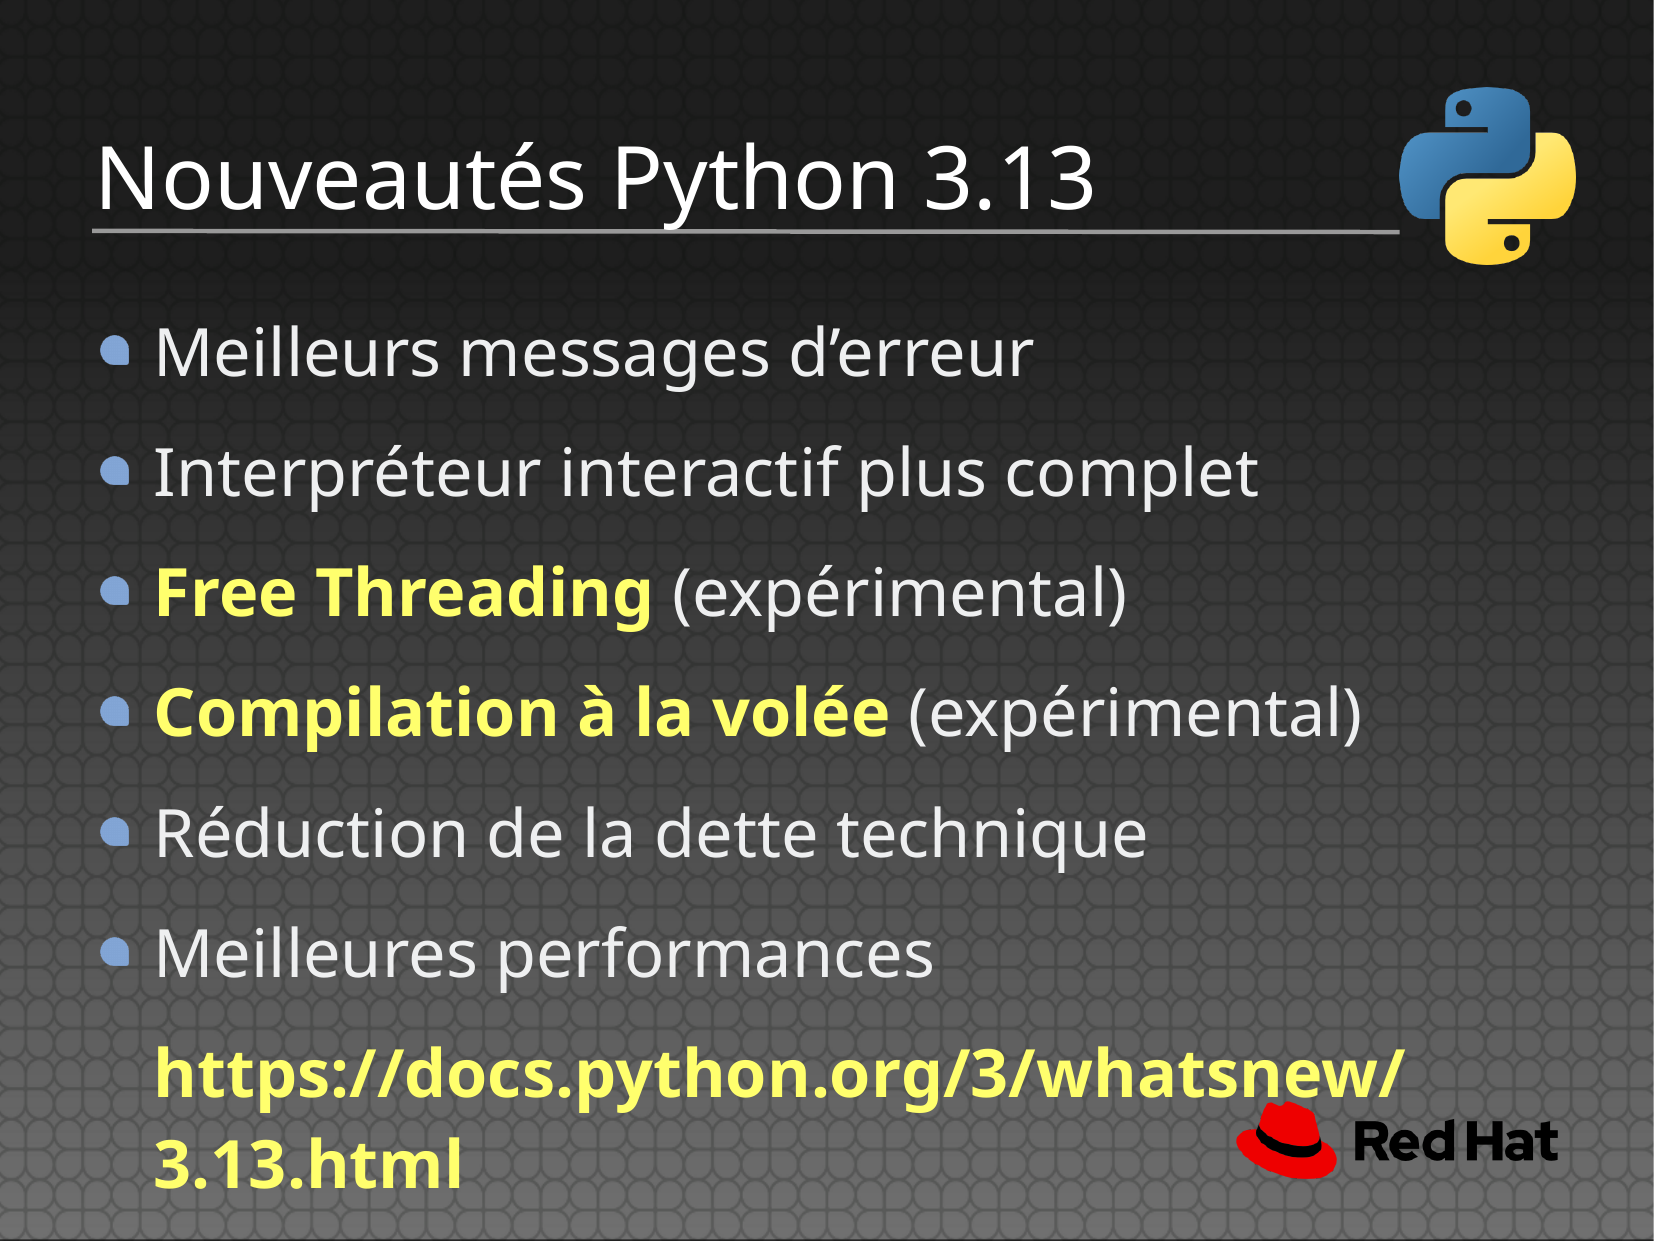

Nouveautés Python 3.13
# Meilleurs messages d’erreur
Interpréteur interactif plus complet
Free Threading (expérimental)
Compilation à la volée (expérimental)
Réduction de la dette technique
Meilleures performances
https://docs.python.org/3/whatsnew/3.13.html